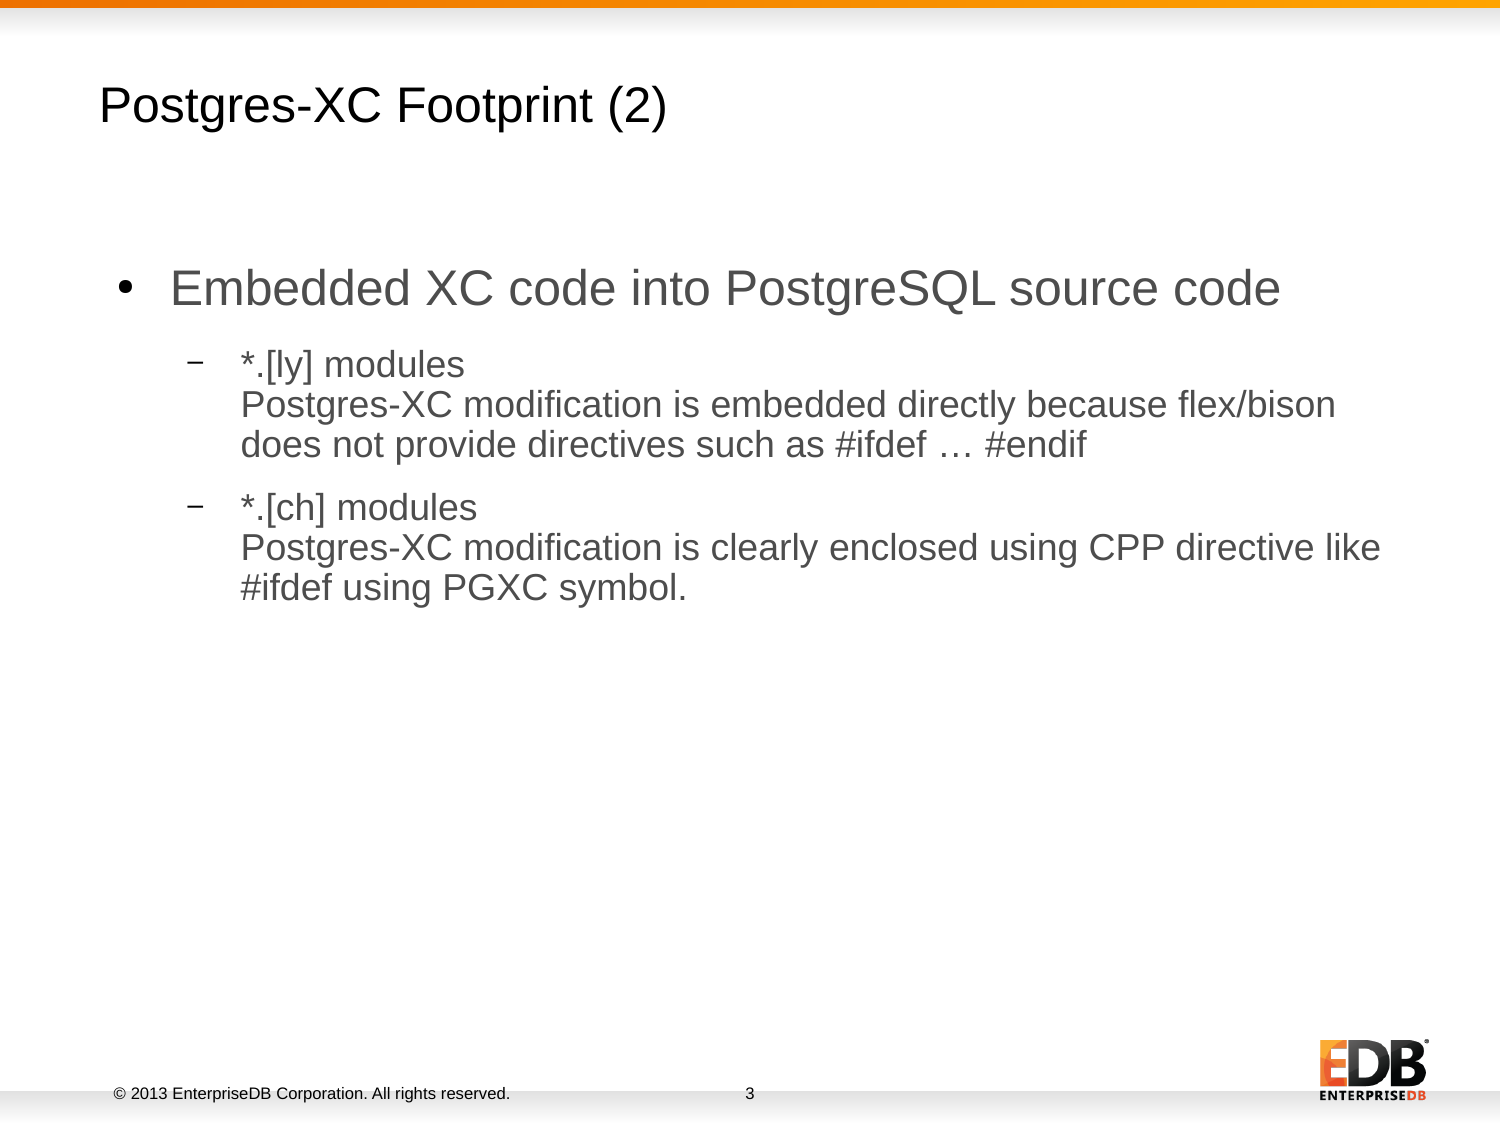

# Postgres-XC Footprint (2)
Embedded XC code into PostgreSQL source code
*.[ly] modules
Postgres-XC modification is embedded directly because flex/bison does not provide directives such as #ifdef … #endif
*.[ch] modules
Postgres-XC modification is clearly enclosed using CPP directive like #ifdef using PGXC symbol.